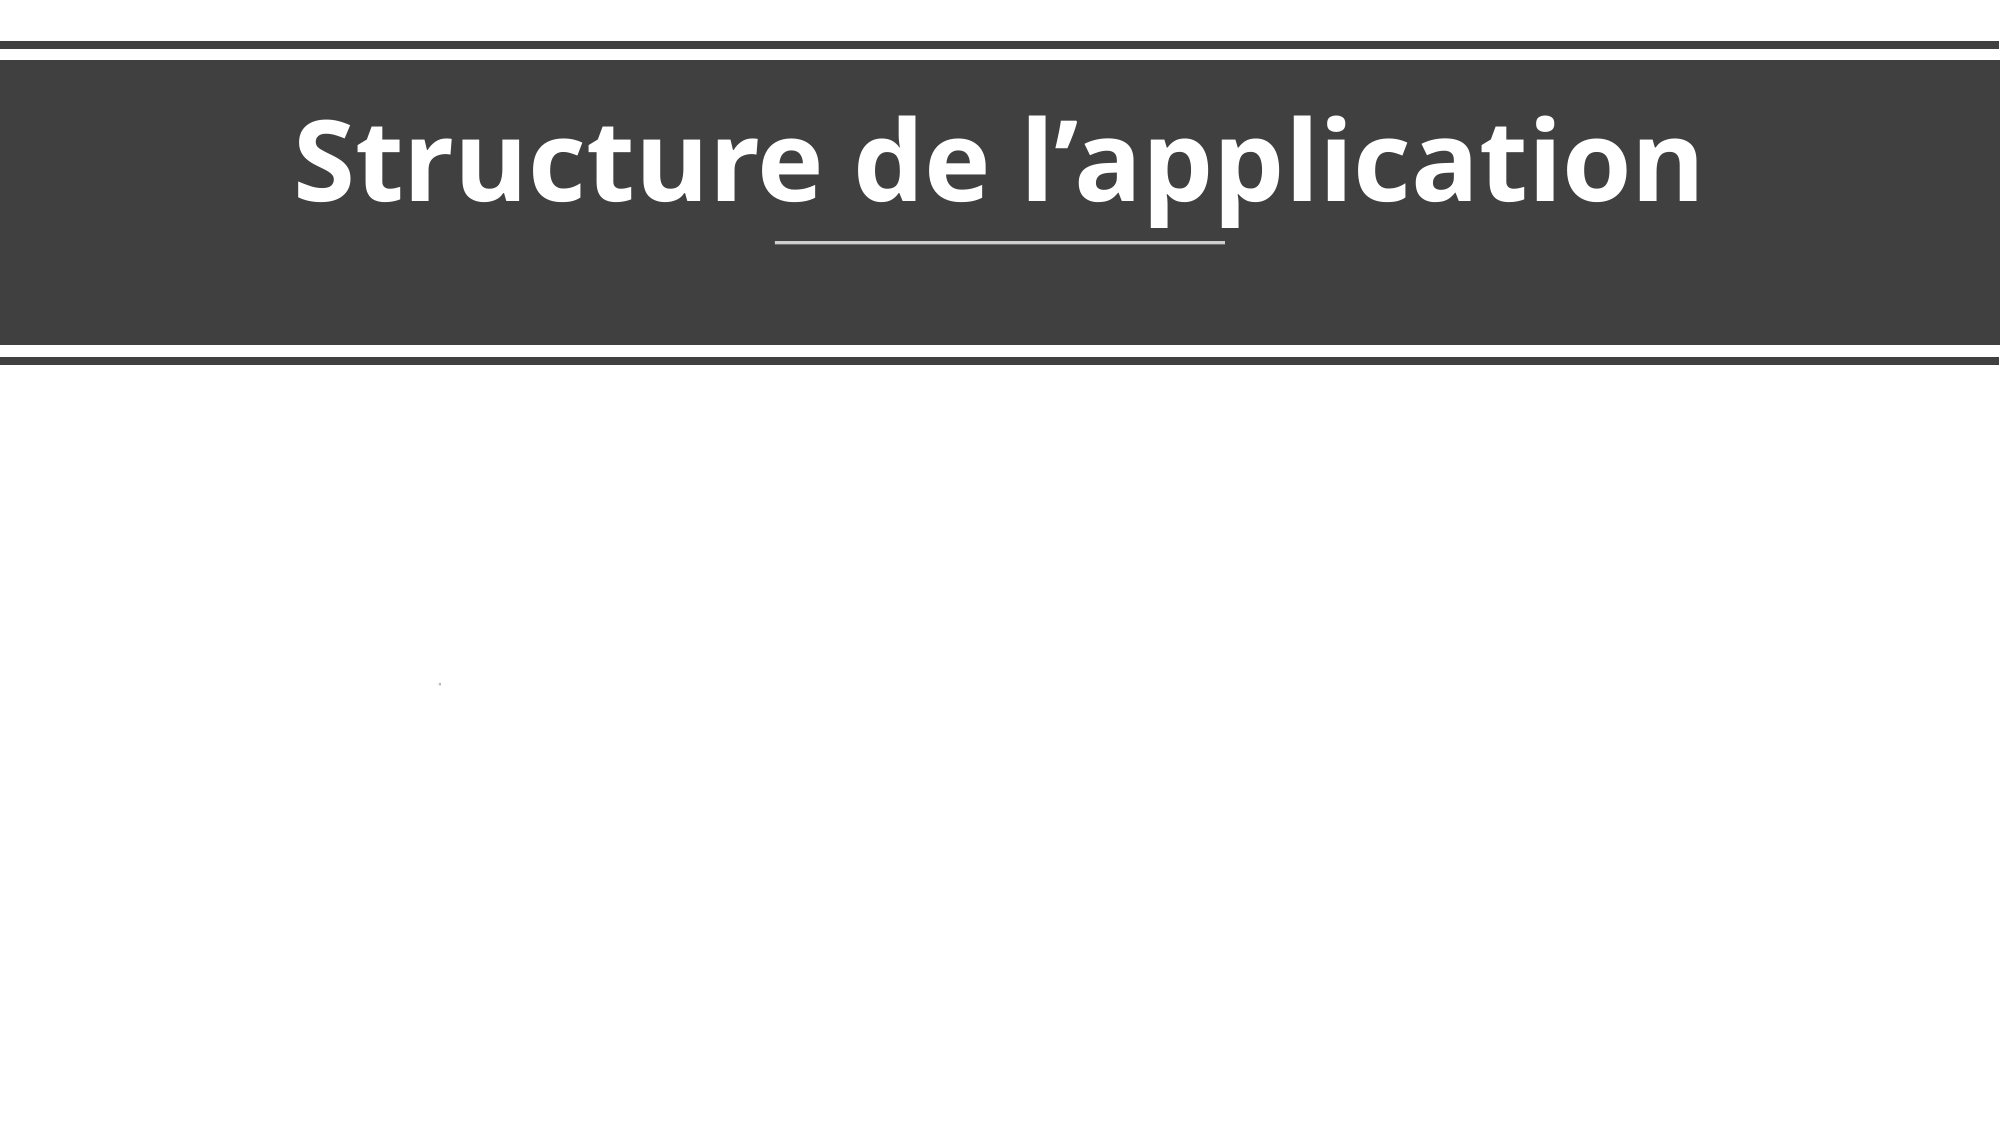

# Structure de l’application
Angular
CSV
Spring Boot
 REST API